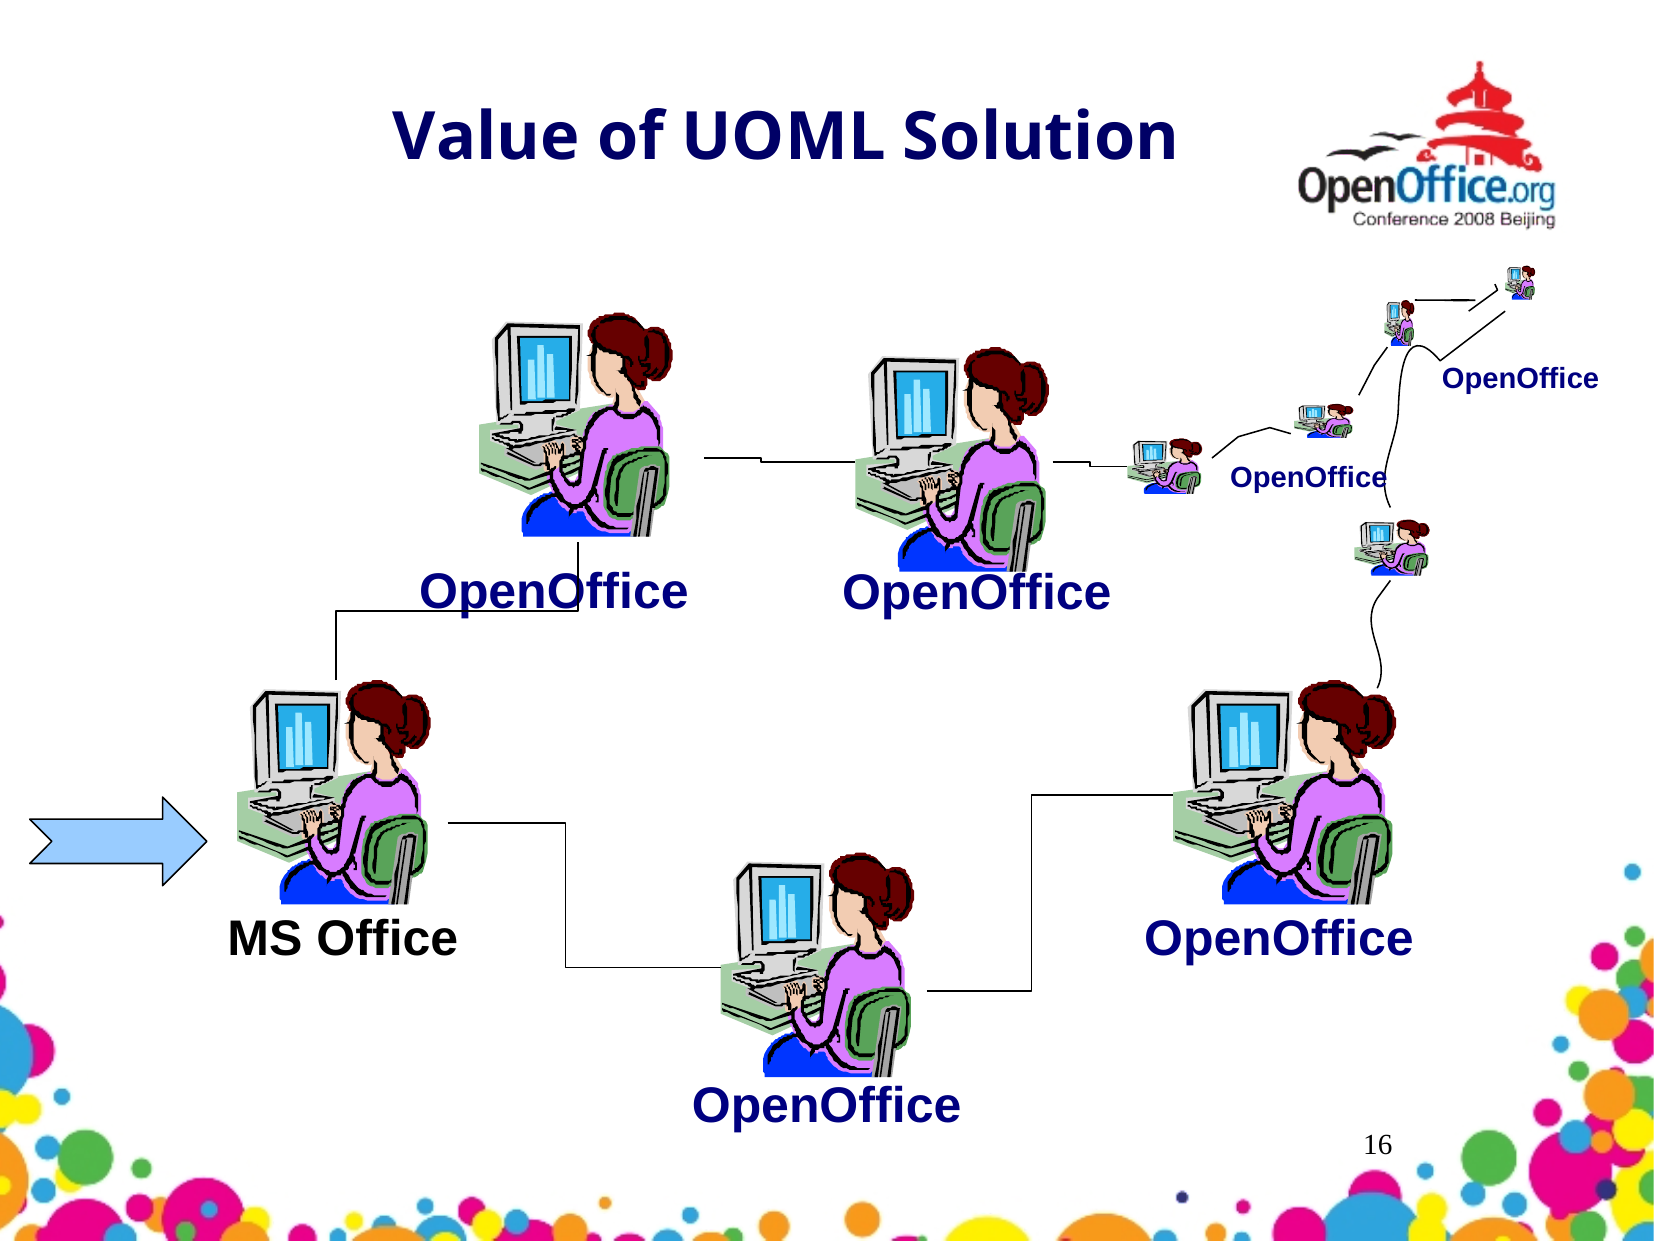

Value of UOML Solution
OpenOffice
OpenOffice
OpenOffice
OpenOffice
MS Office
OpenOffice
OpenOffice
16